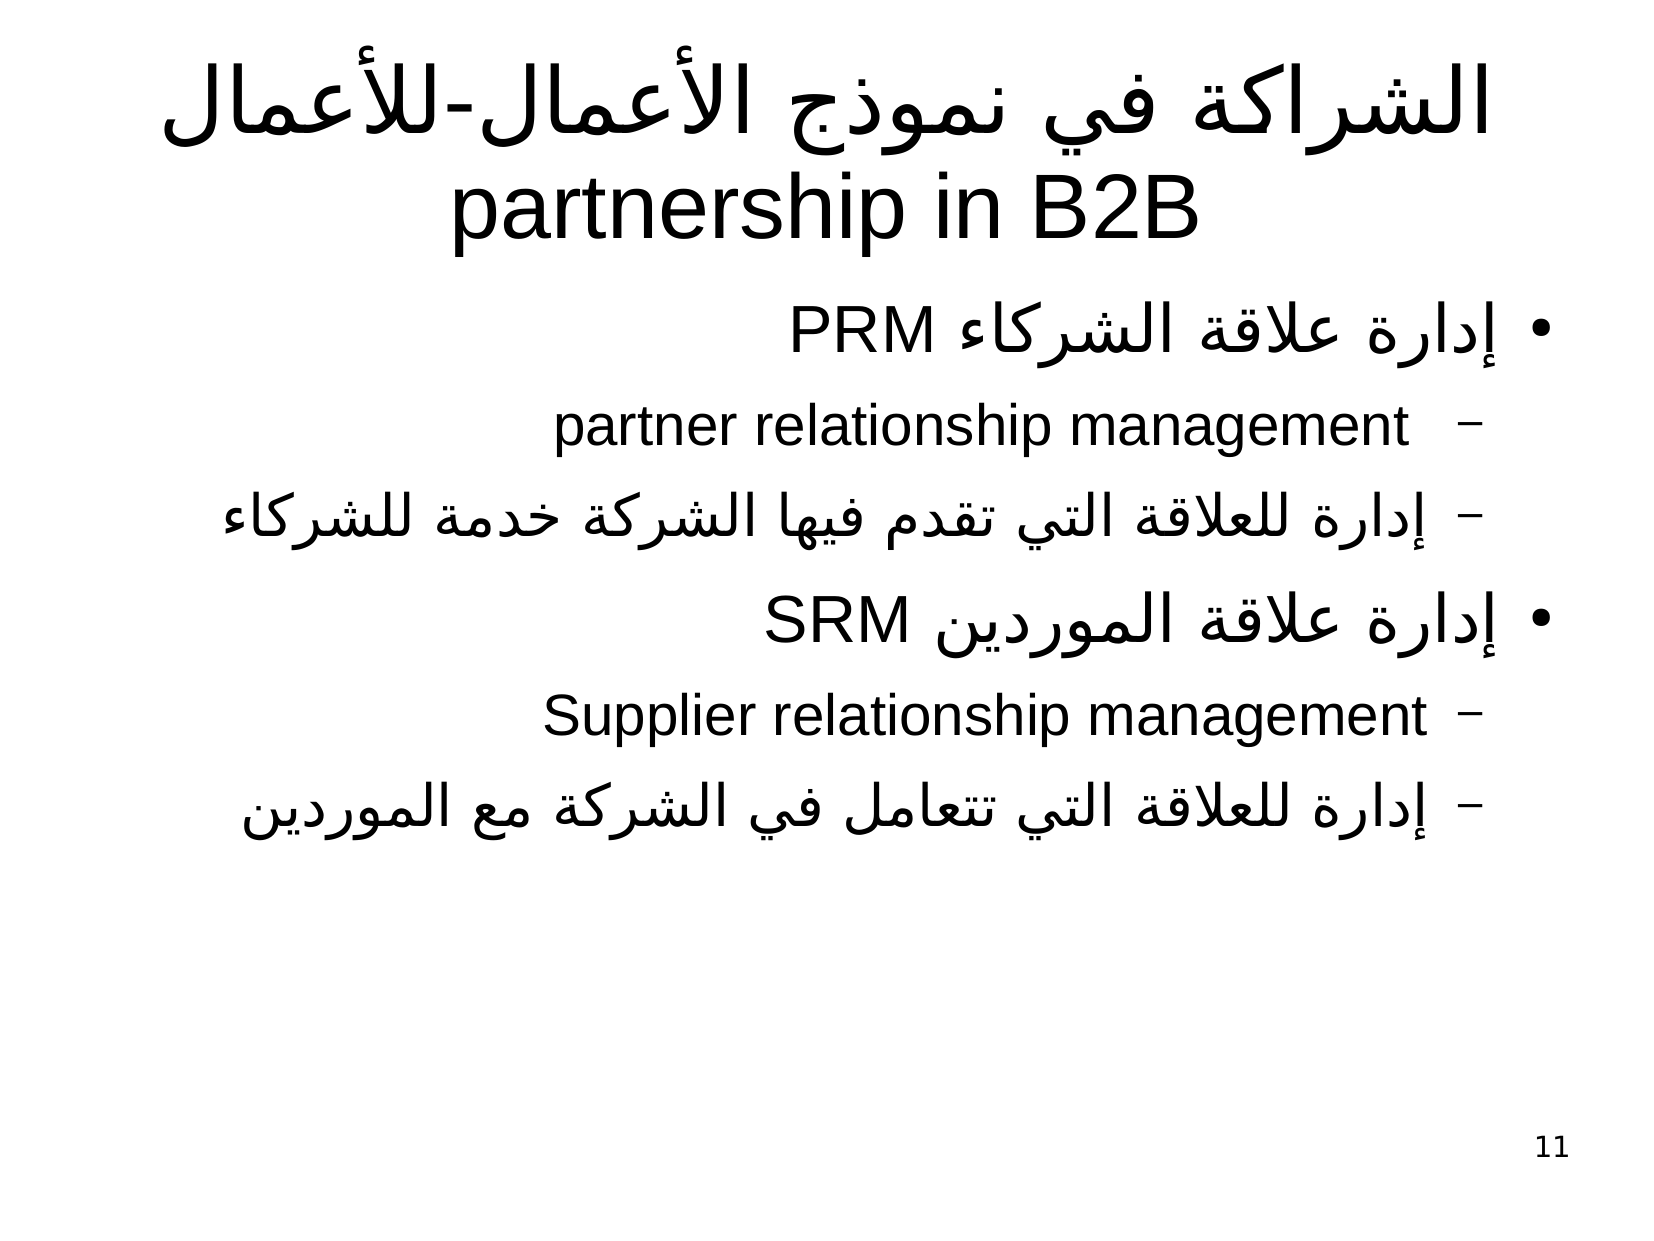

# الشراكة في نموذج الأعمال-للأعمال partnership in B2B
إدارة علاقة الشركاء PRM
 partner relationship management
إدارة للعلاقة التي تقدم فيها الشركة خدمة للشركاء
إدارة علاقة الموردين SRM
Supplier relationship management
إدارة للعلاقة التي تتعامل في الشركة مع الموردين
11